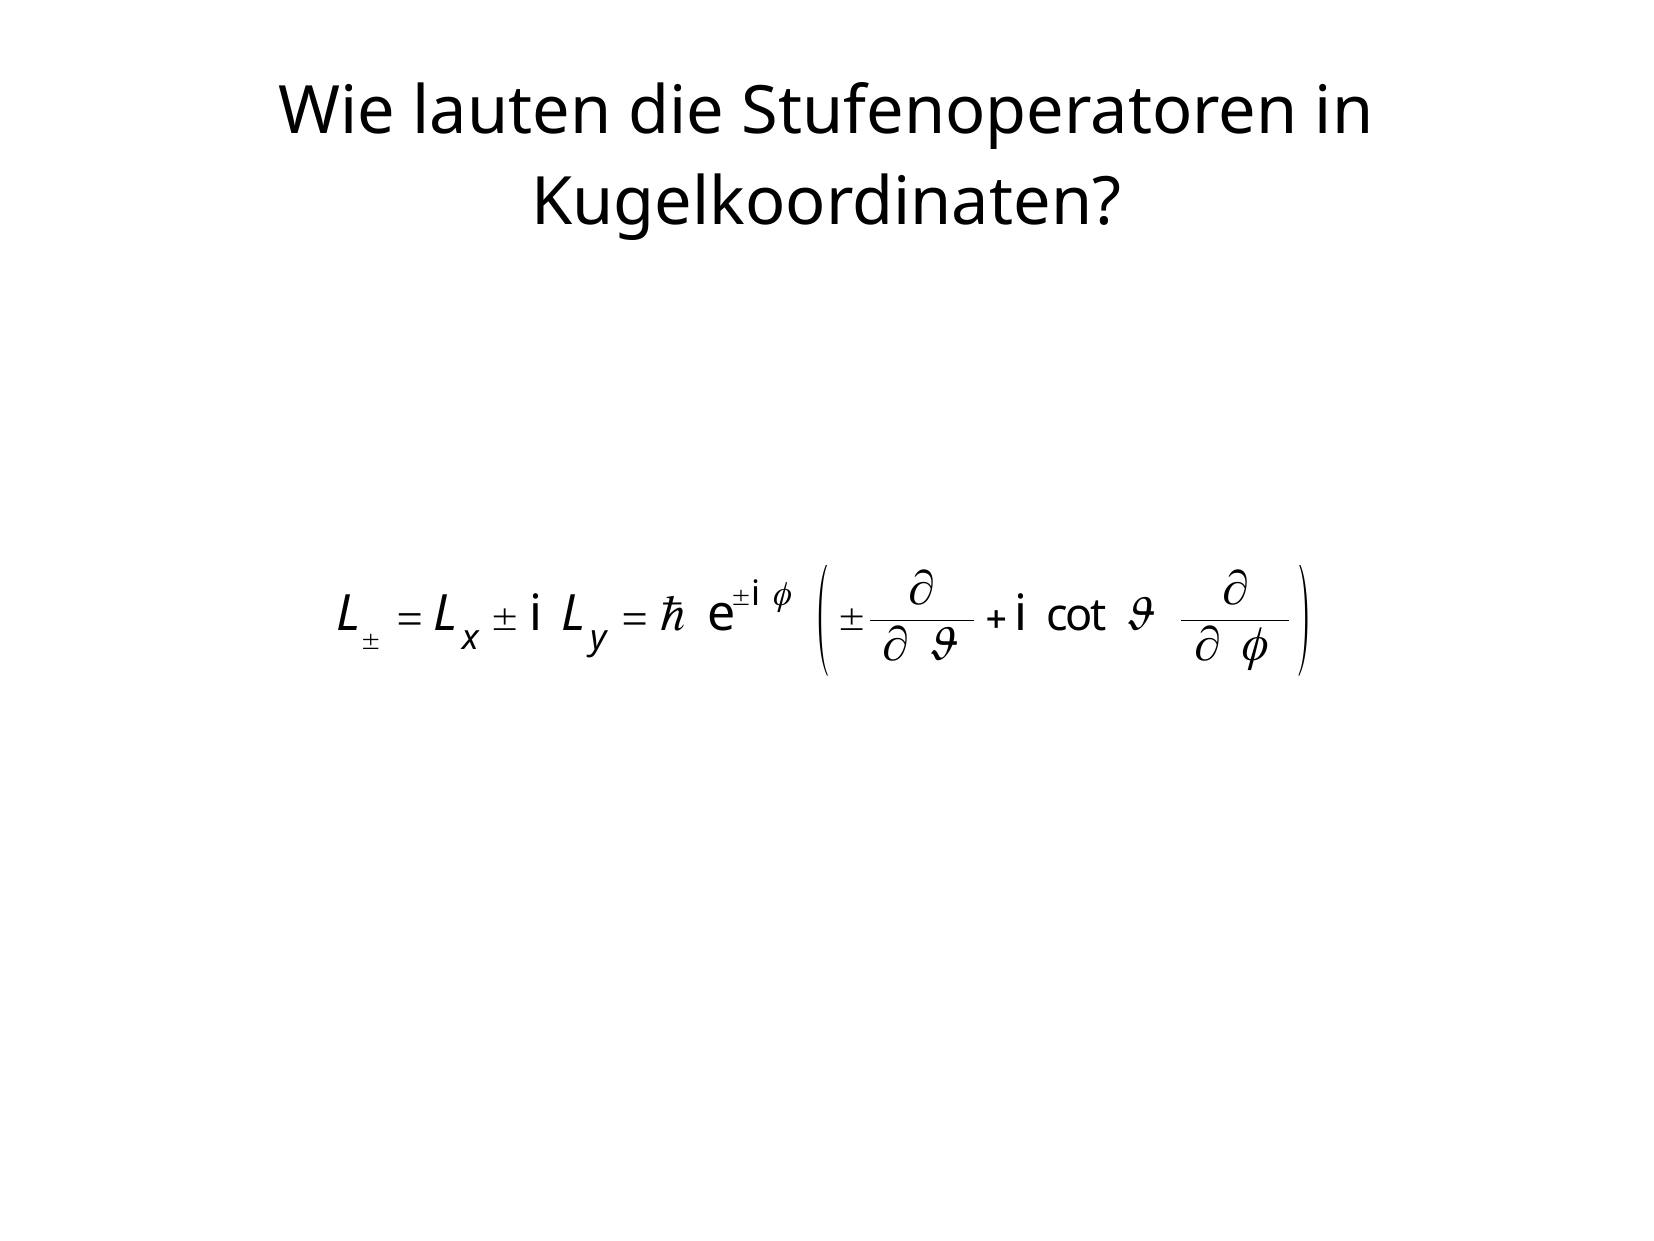

# Wie lauten die Stufenoperatoren in Kugelkoordinaten?